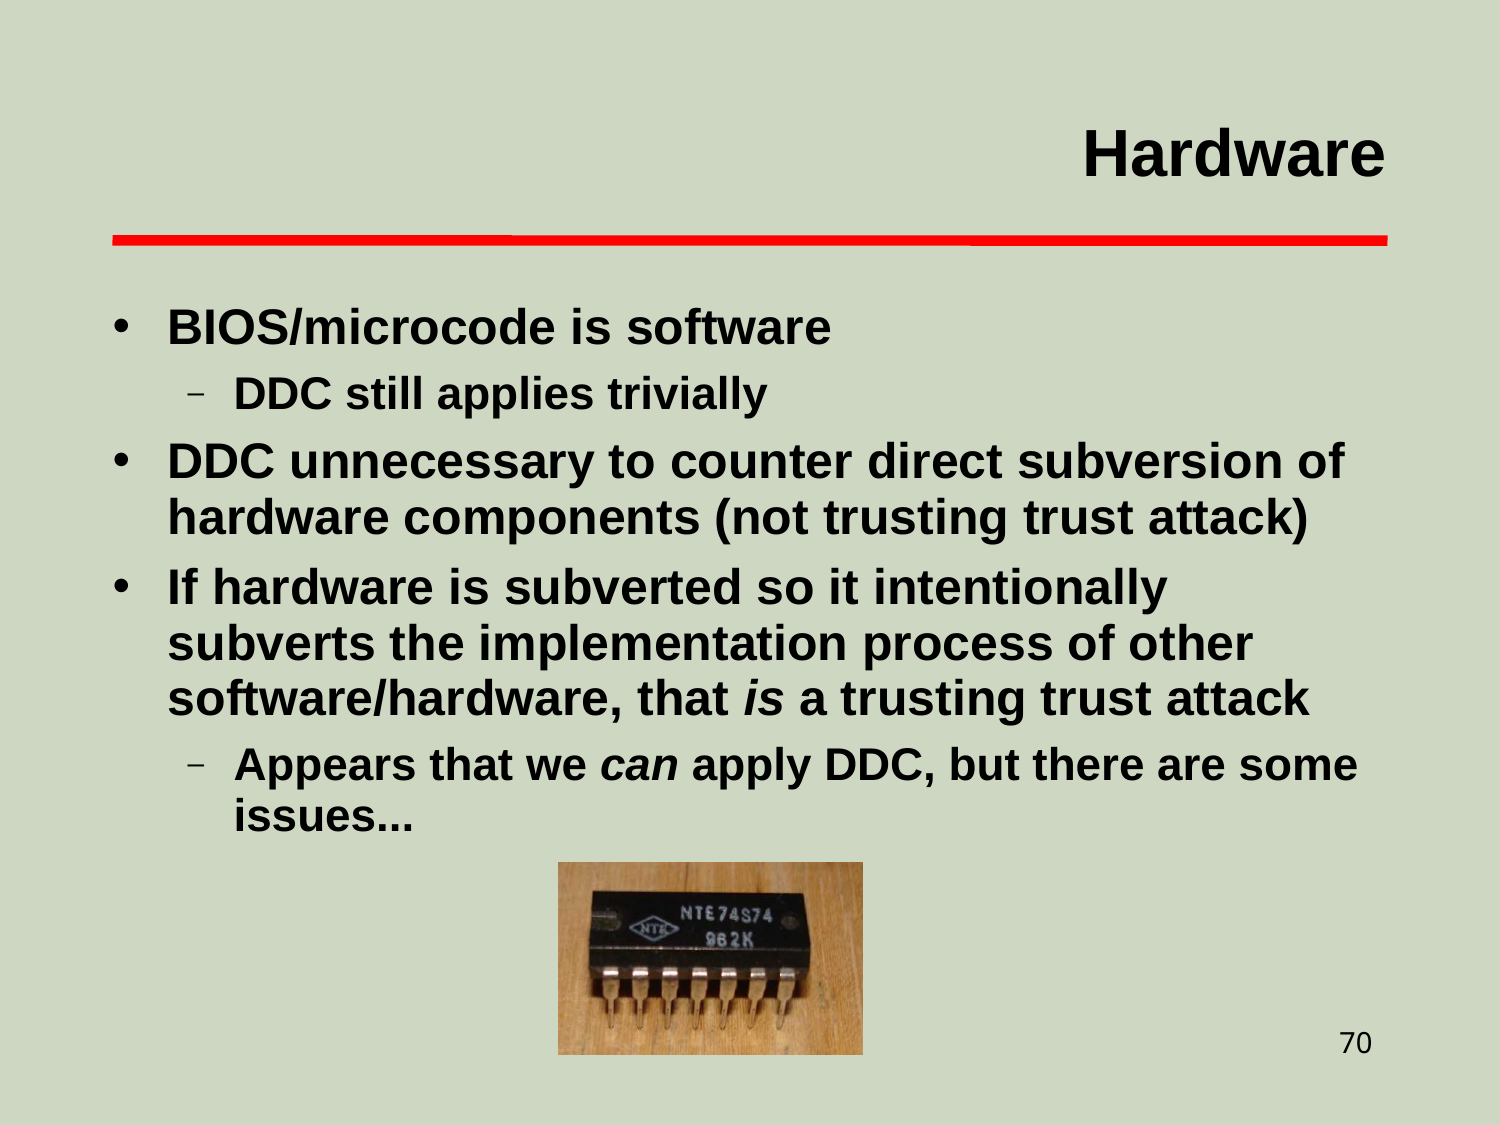

# Hardware
BIOS/microcode is software
DDC still applies trivially
DDC unnecessary to counter direct subversion of hardware components (not trusting trust attack)
If hardware is subverted so it intentionally subverts the implementation process of other software/hardware, that is a trusting trust attack
Appears that we can apply DDC, but there are some issues...